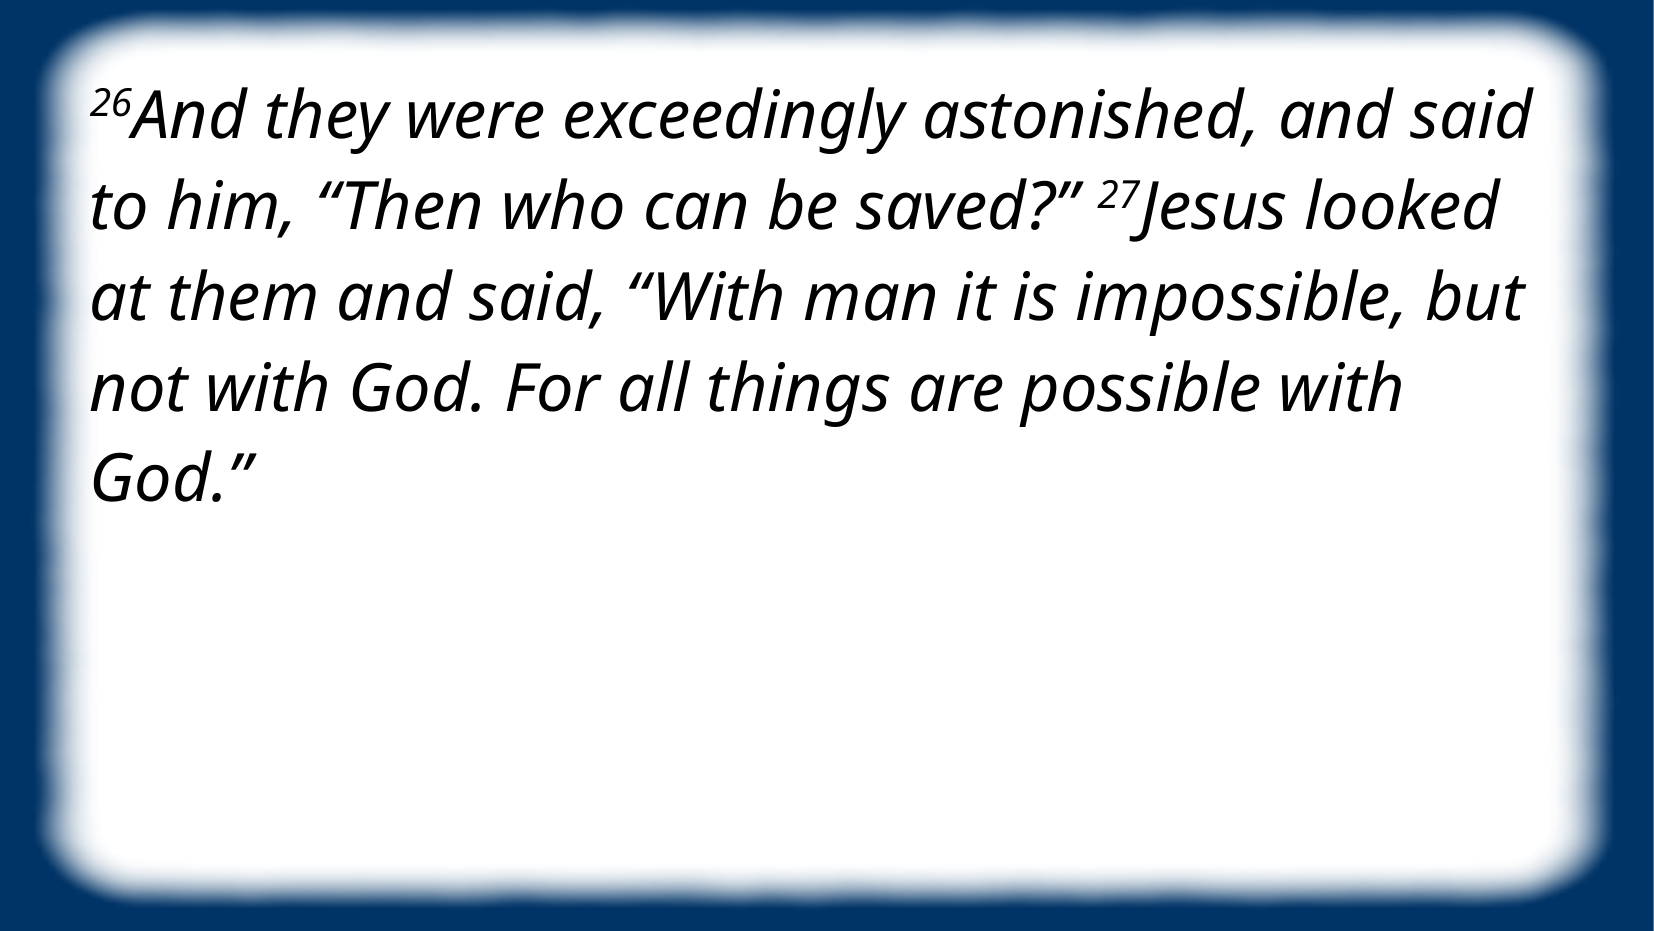

26And they were exceedingly astonished, and said to him, “Then who can be saved?” 27Jesus looked at them and said, “With man it is impossible, but not with God. For all things are possible with God.”